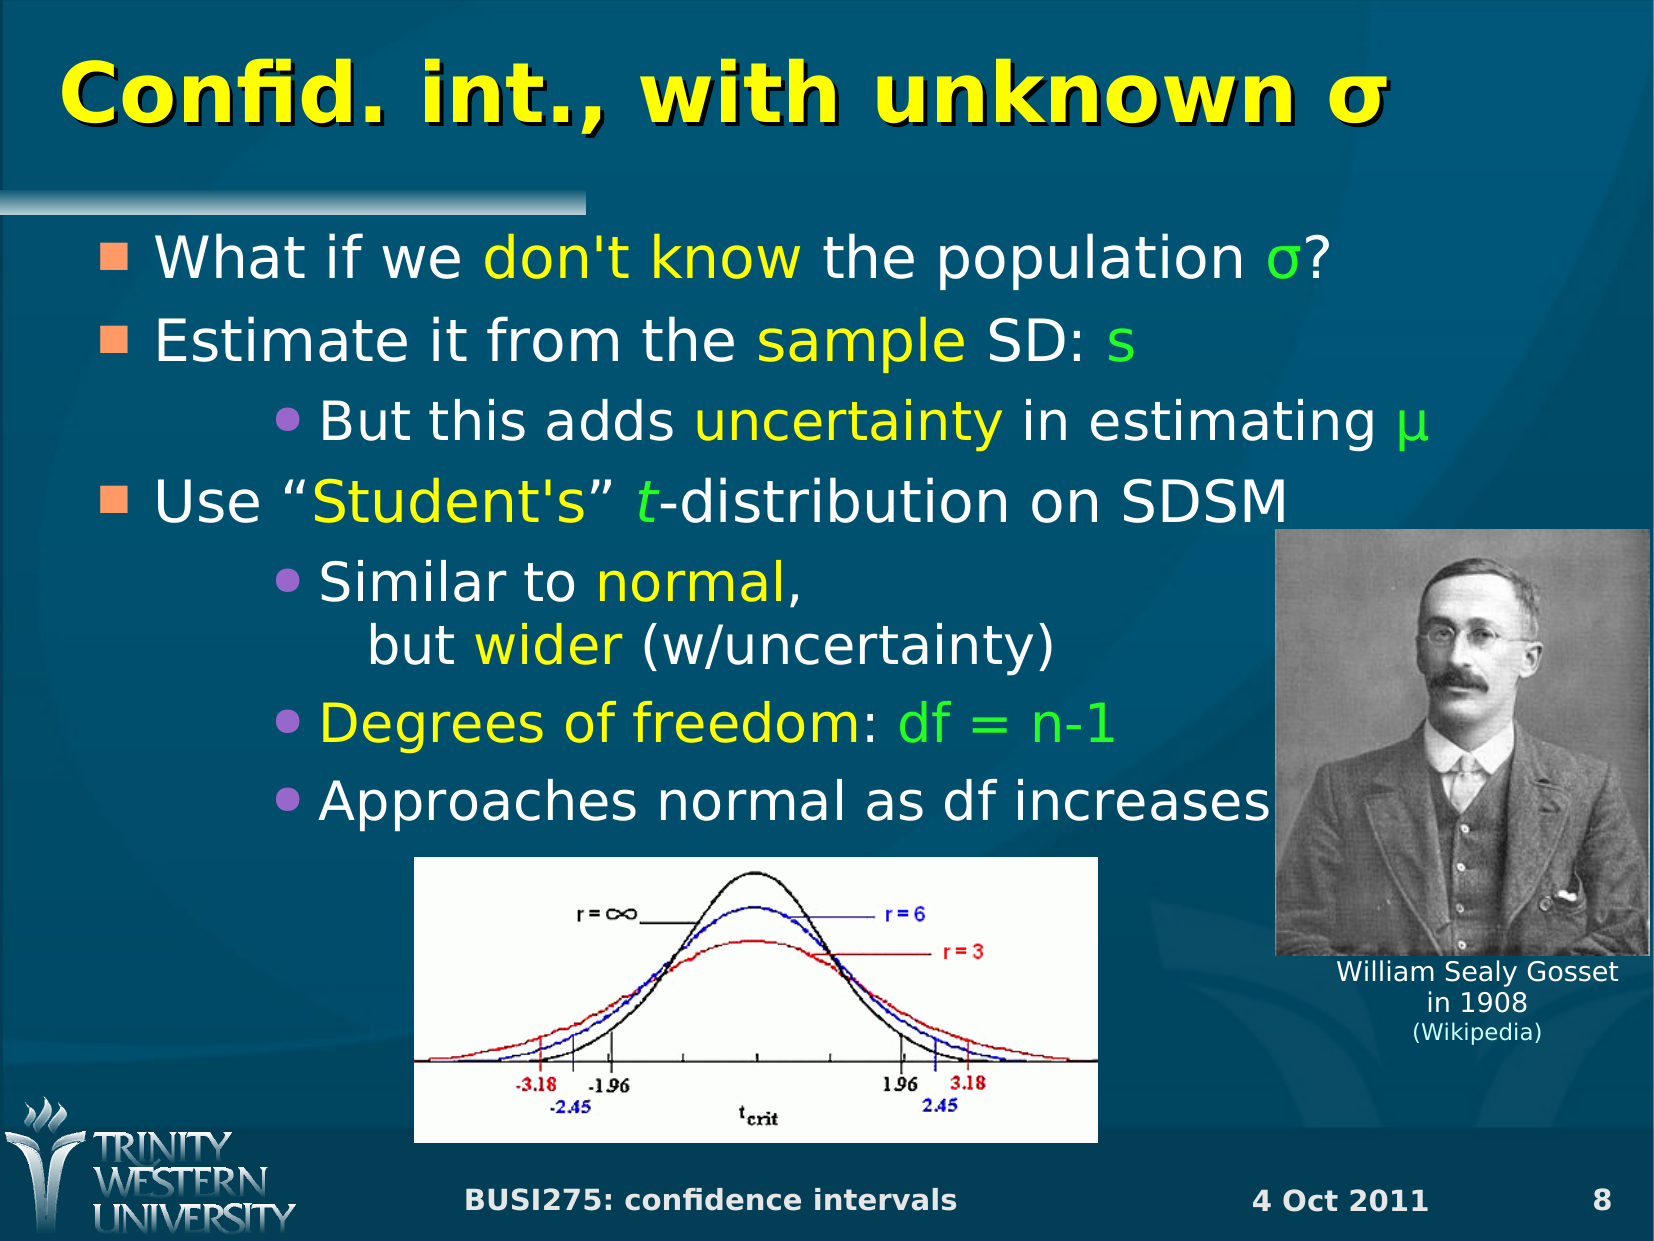

# Confid. int., with unknown σ
What if we don't know the population σ?
Estimate it from the sample SD: s
But this adds uncertainty in estimating μ
Use “Student's” t-distribution on SDSM
Similar to normal,
but wider (w/uncertainty)
Degrees of freedom: df = n-1
Approaches normal as df increases
William Sealy Gosset
in 1908
(Wikipedia)
BUSI275: confidence intervals
4 Oct 2011
8